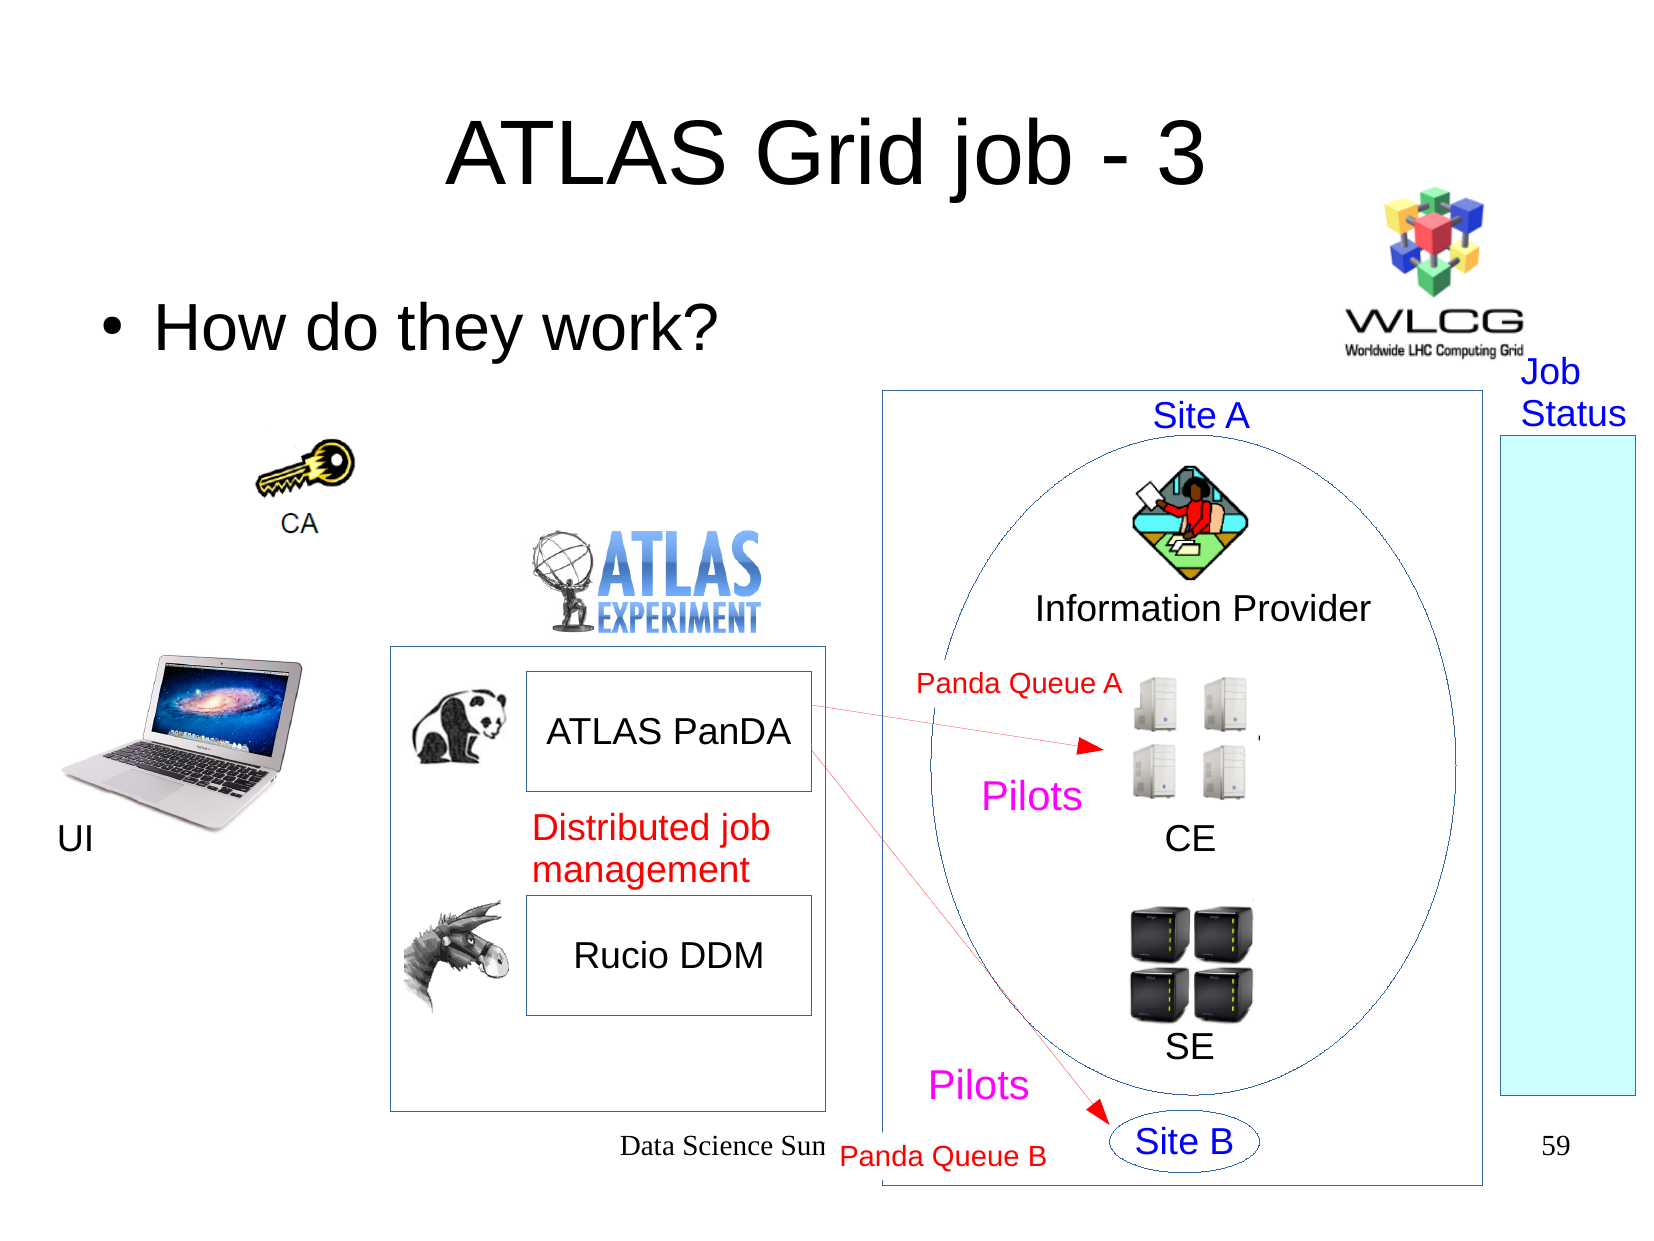

# ATLAS Grid job - 3
How do they work?
Job Status
Site A
Information Provider
Panda Queue A
ATLAS PanDA
Pilots
Distributed job
management
UI
CE
Rucio DDM
SE
Pilots
Site B
Data Science Summer School 2017
59
Panda Queue B